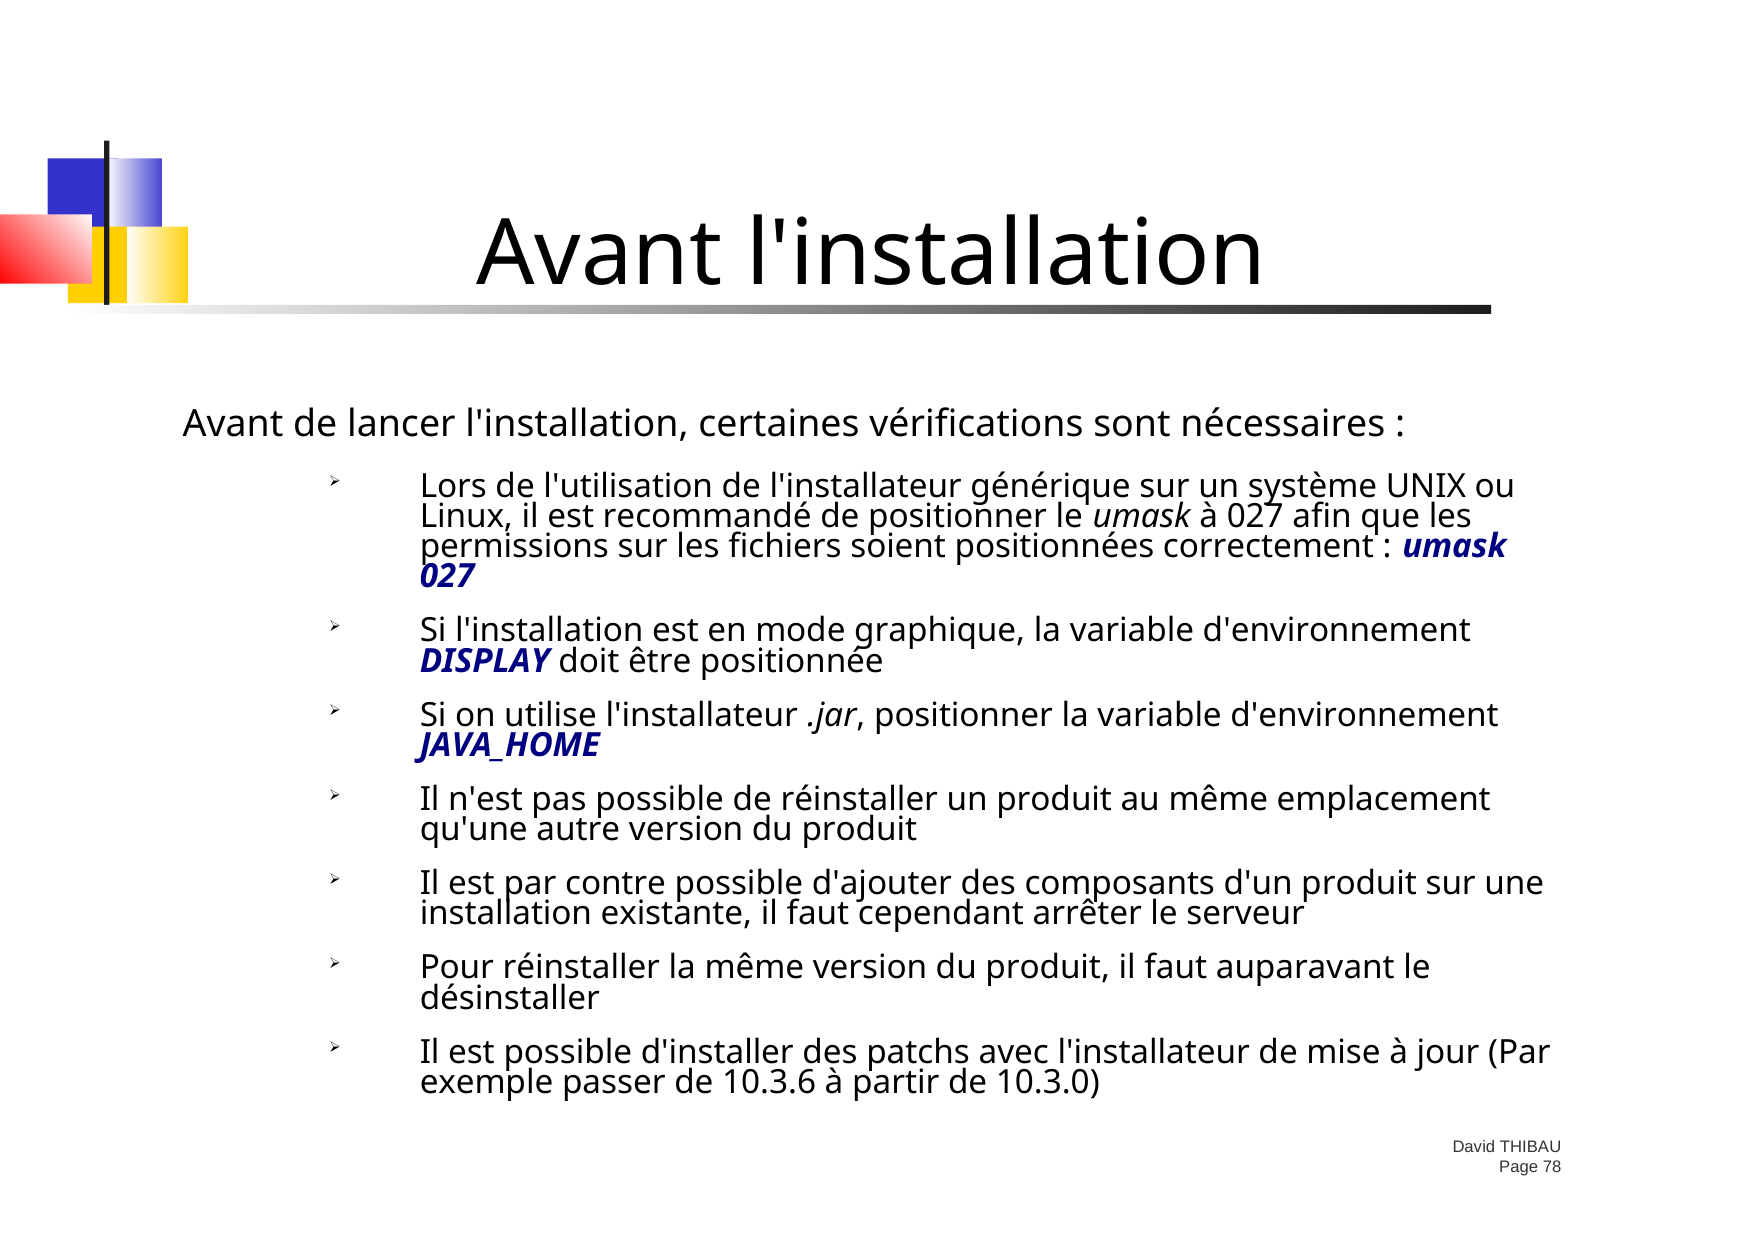

# Avant l'installation
Avant de lancer l'installation, certaines vérifications sont nécessaires :
Lors de l'utilisation de l'installateur générique sur un système UNIX ou Linux, il est recommandé de positionner le umask à 027 afin que les permissions sur les fichiers soient positionnées correctement : umask 027
Si l'installation est en mode graphique, la variable d'environnement DISPLAY doit être positionnée
Si on utilise l'installateur .jar, positionner la variable d'environnement JAVA_HOME
Il n'est pas possible de réinstaller un produit au même emplacement qu'une autre version du produit
Il est par contre possible d'ajouter des composants d'un produit sur une installation existante, il faut cependant arrêter le serveur
Pour réinstaller la même version du produit, il faut auparavant le désinstaller
Il est possible d'installer des patchs avec l'installateur de mise à jour (Par exemple passer de 10.3.6 à partir de 10.3.0)